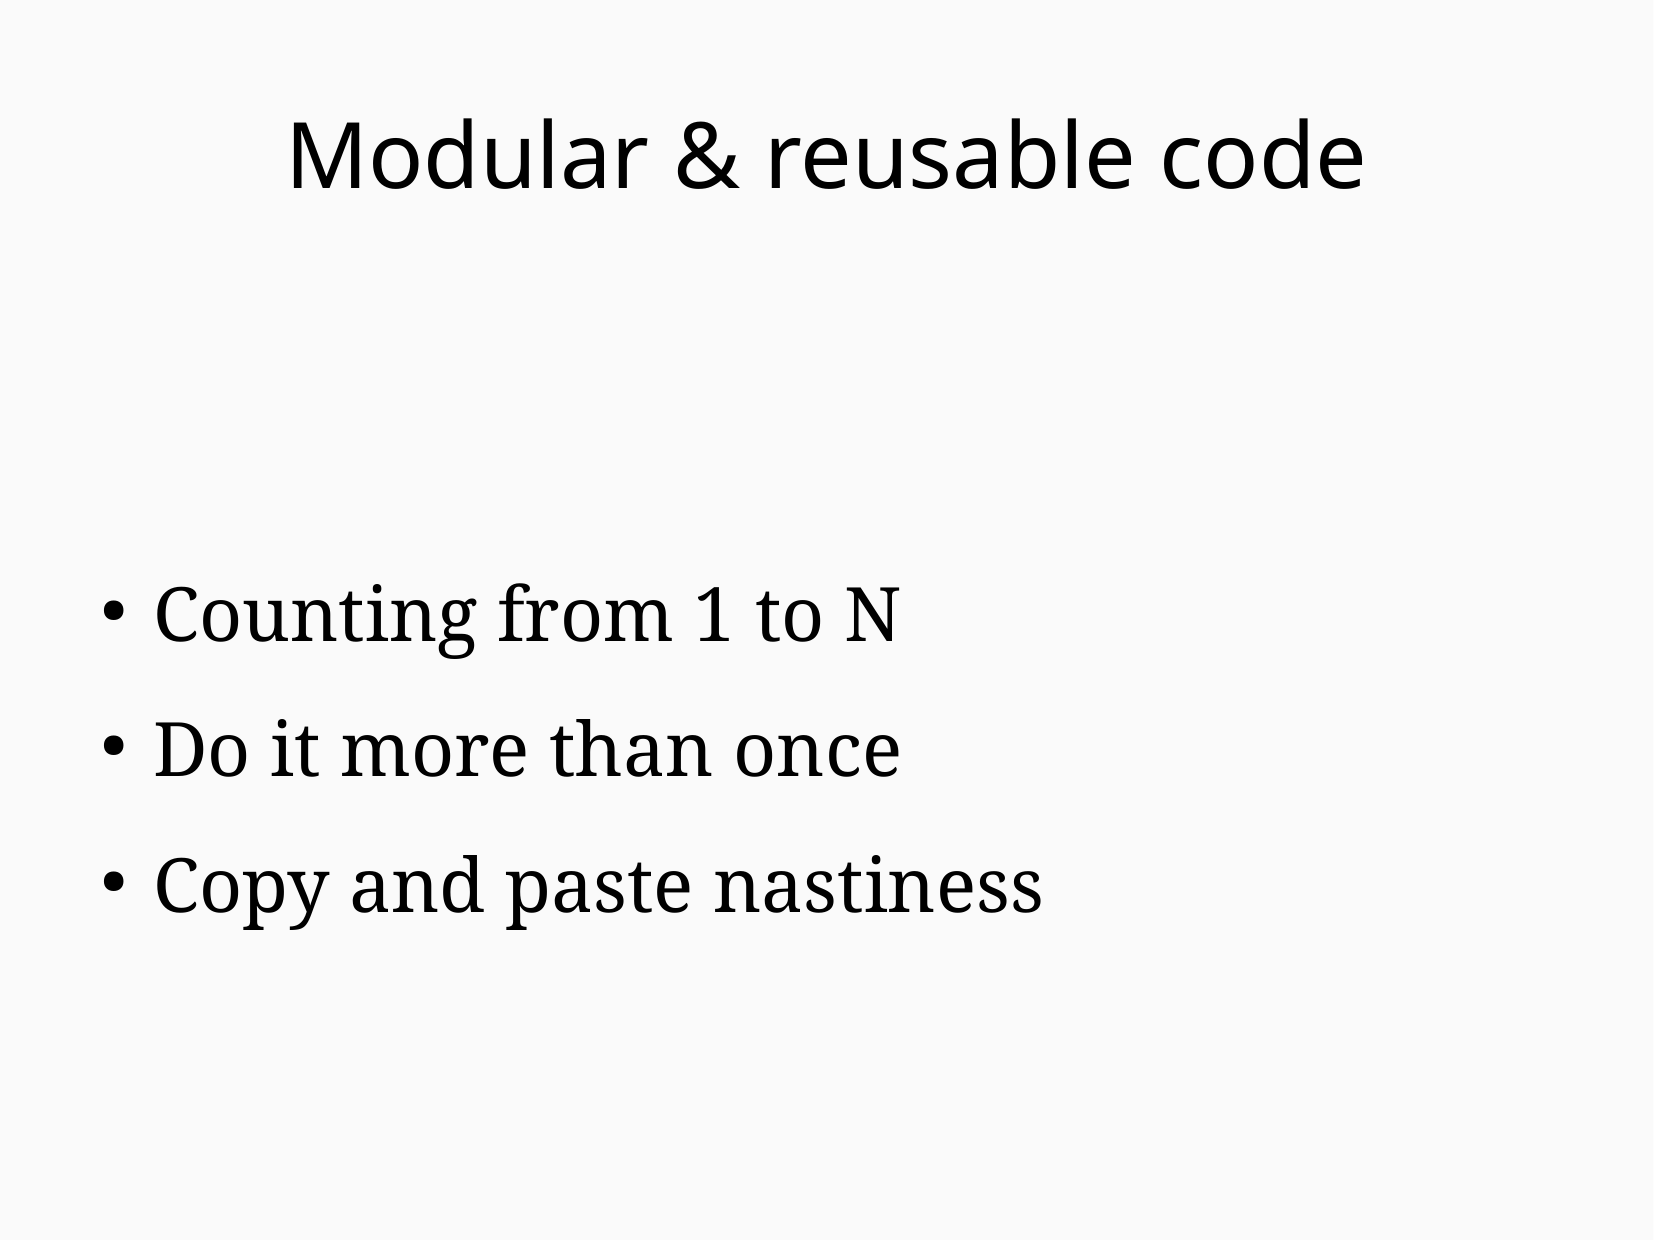

# Modular & reusable code
Counting from 1 to N
Do it more than once
Copy and paste nastiness